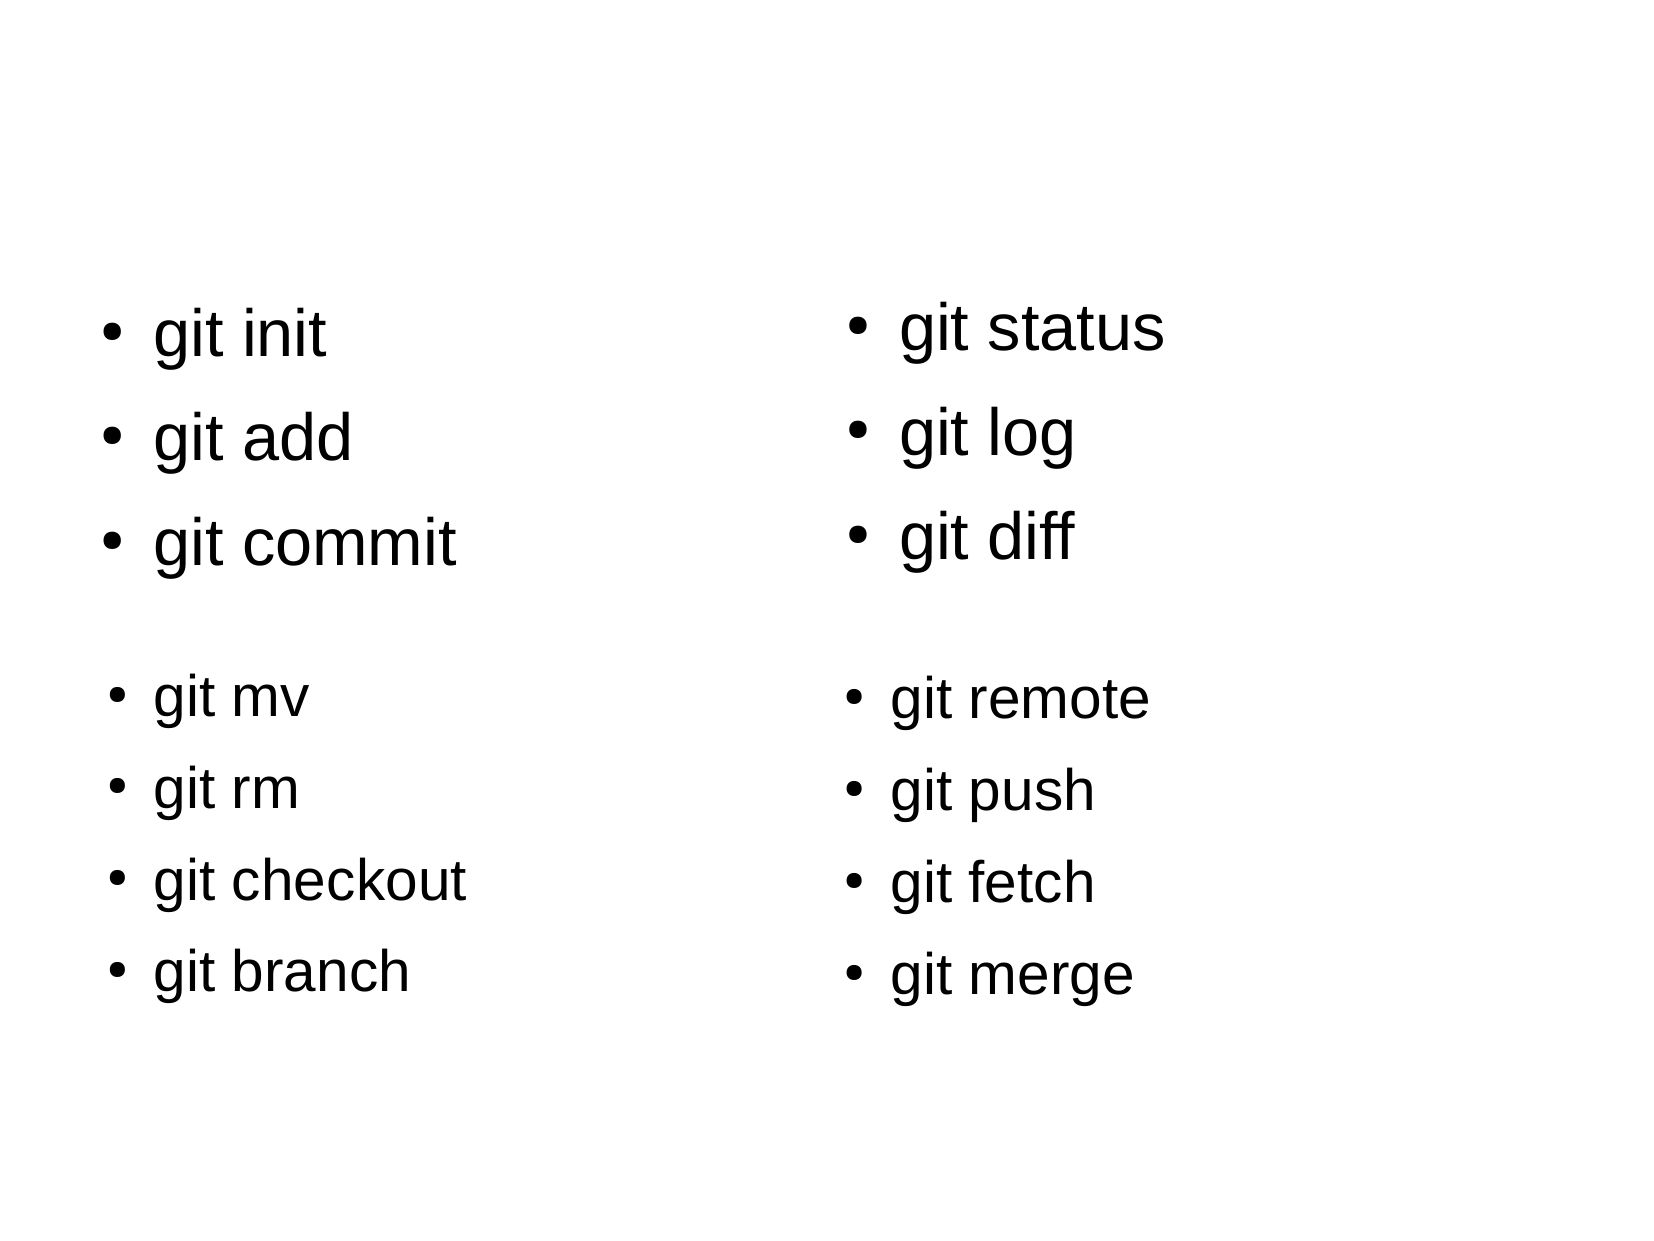

git status
git log
git diff
# git init
git add
git commit
git mv
git rm
git checkout
git branch
git remote
git push
git fetch
git merge